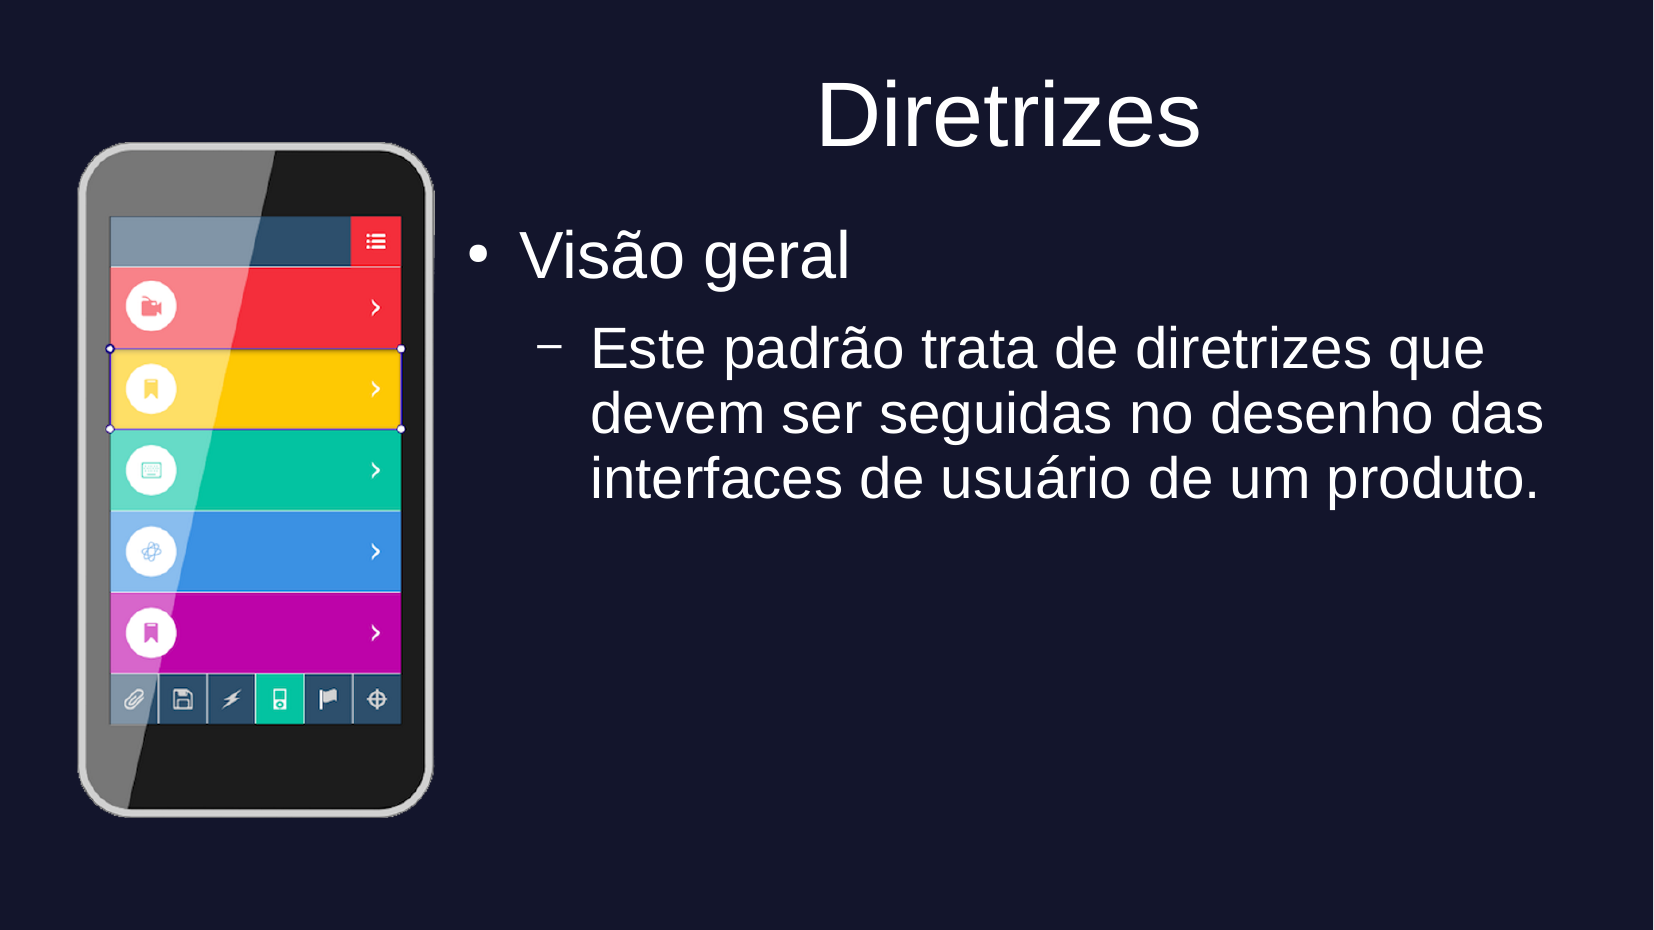

# Diretrizes
Visão geral
Este padrão trata de diretrizes que devem ser seguidas no desenho das interfaces de usuário de um produto.